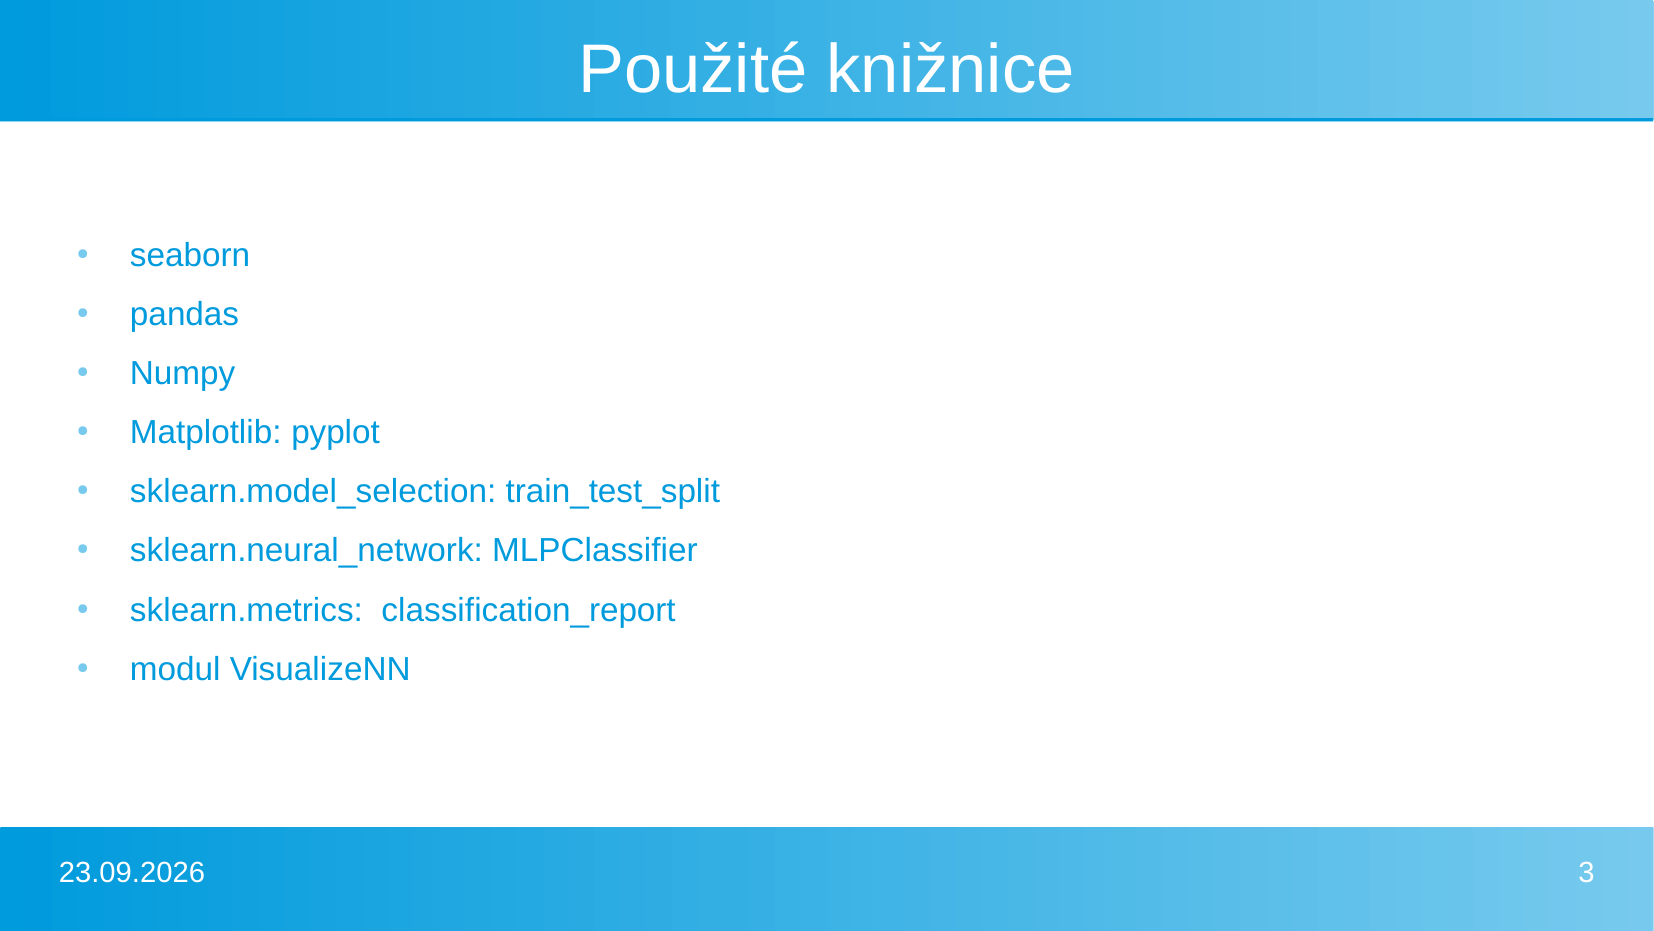

# Použité knižnice
seaborn
pandas
Numpy
Matplotlib: pyplot
sklearn.model_selection: train_test_split
sklearn.neural_network: MLPClassifier
sklearn.metrics: classification_report
modul VisualizeNN
3